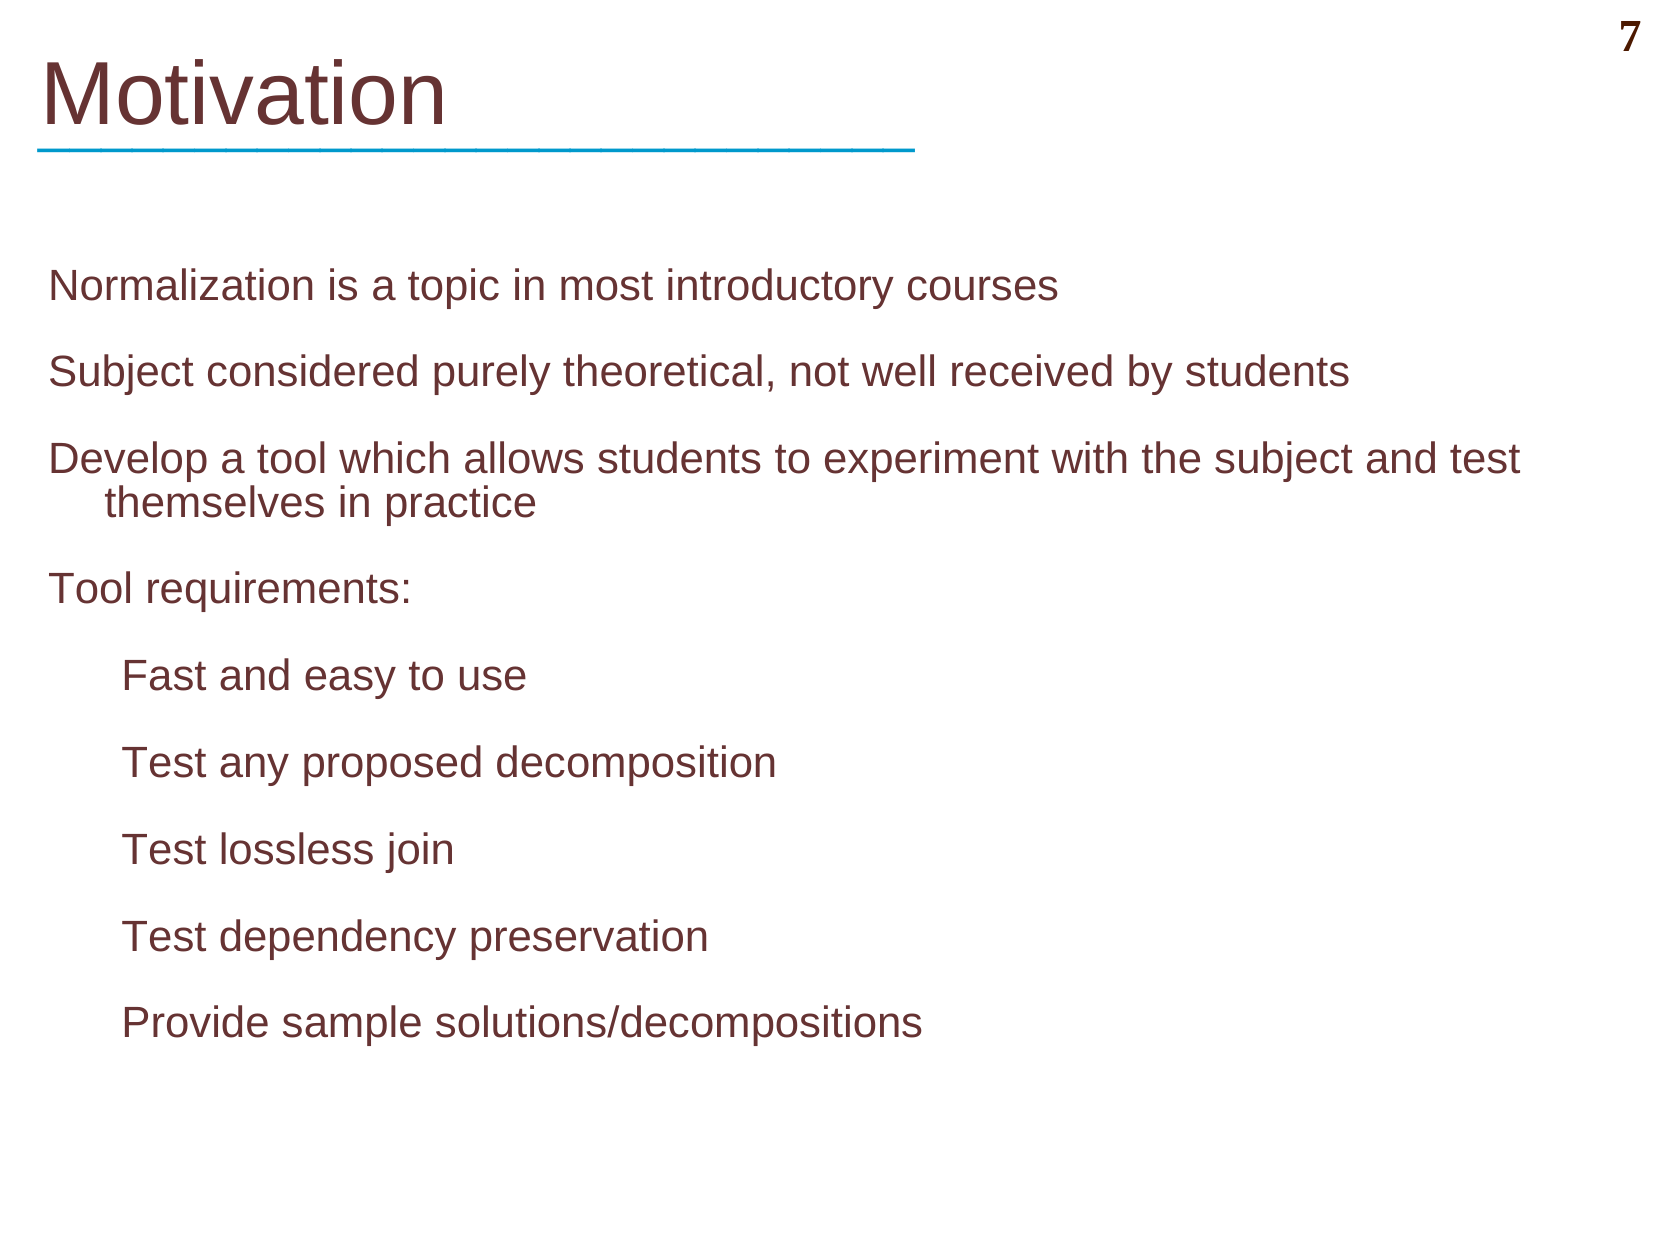

7
# Motivation
____________________________
Normalization is a topic in most introductory courses
Subject considered purely theoretical, not well received by students
Develop a tool which allows students to experiment with the subject and test themselves in practice
Tool requirements:
Fast and easy to use
Test any proposed decomposition
Test lossless join
Test dependency preservation
Provide sample solutions/decompositions